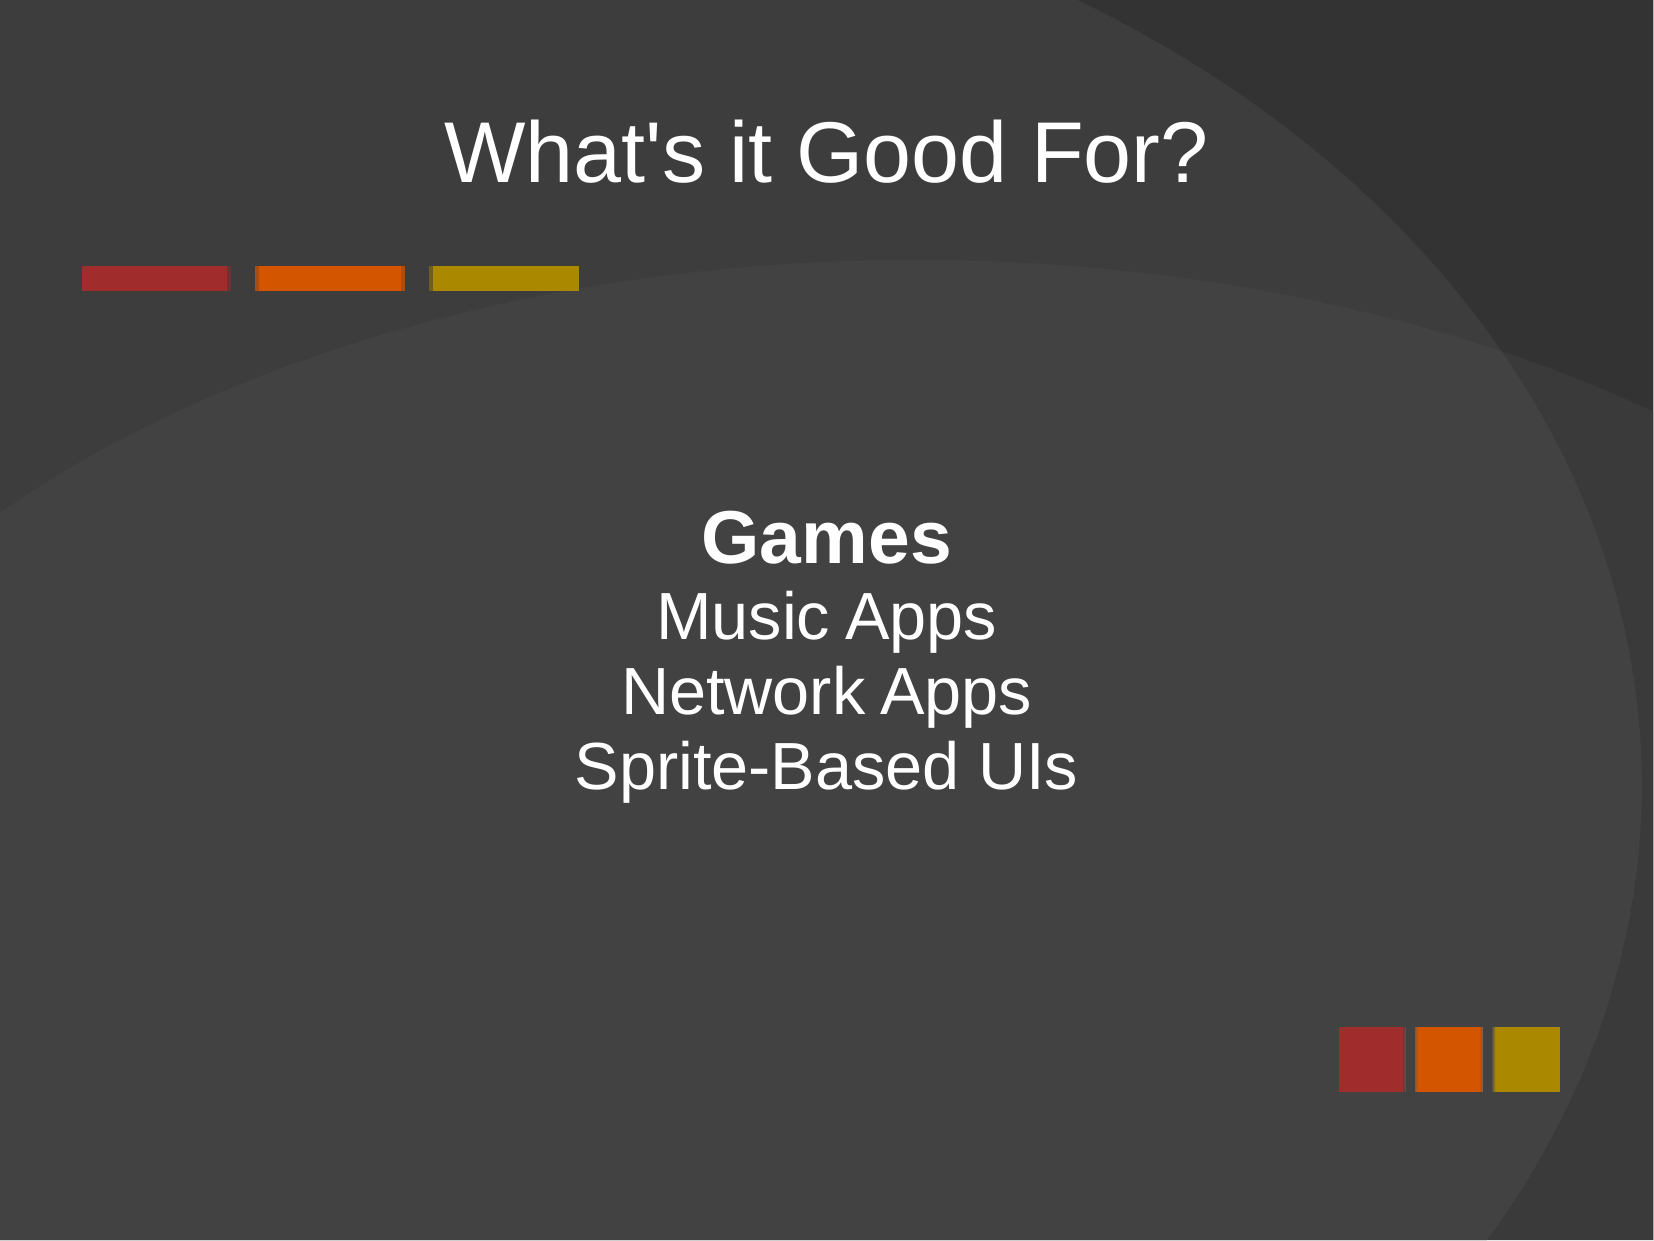

# What's it Good For?
Games
Music Apps
Network Apps
Sprite-Based UIs